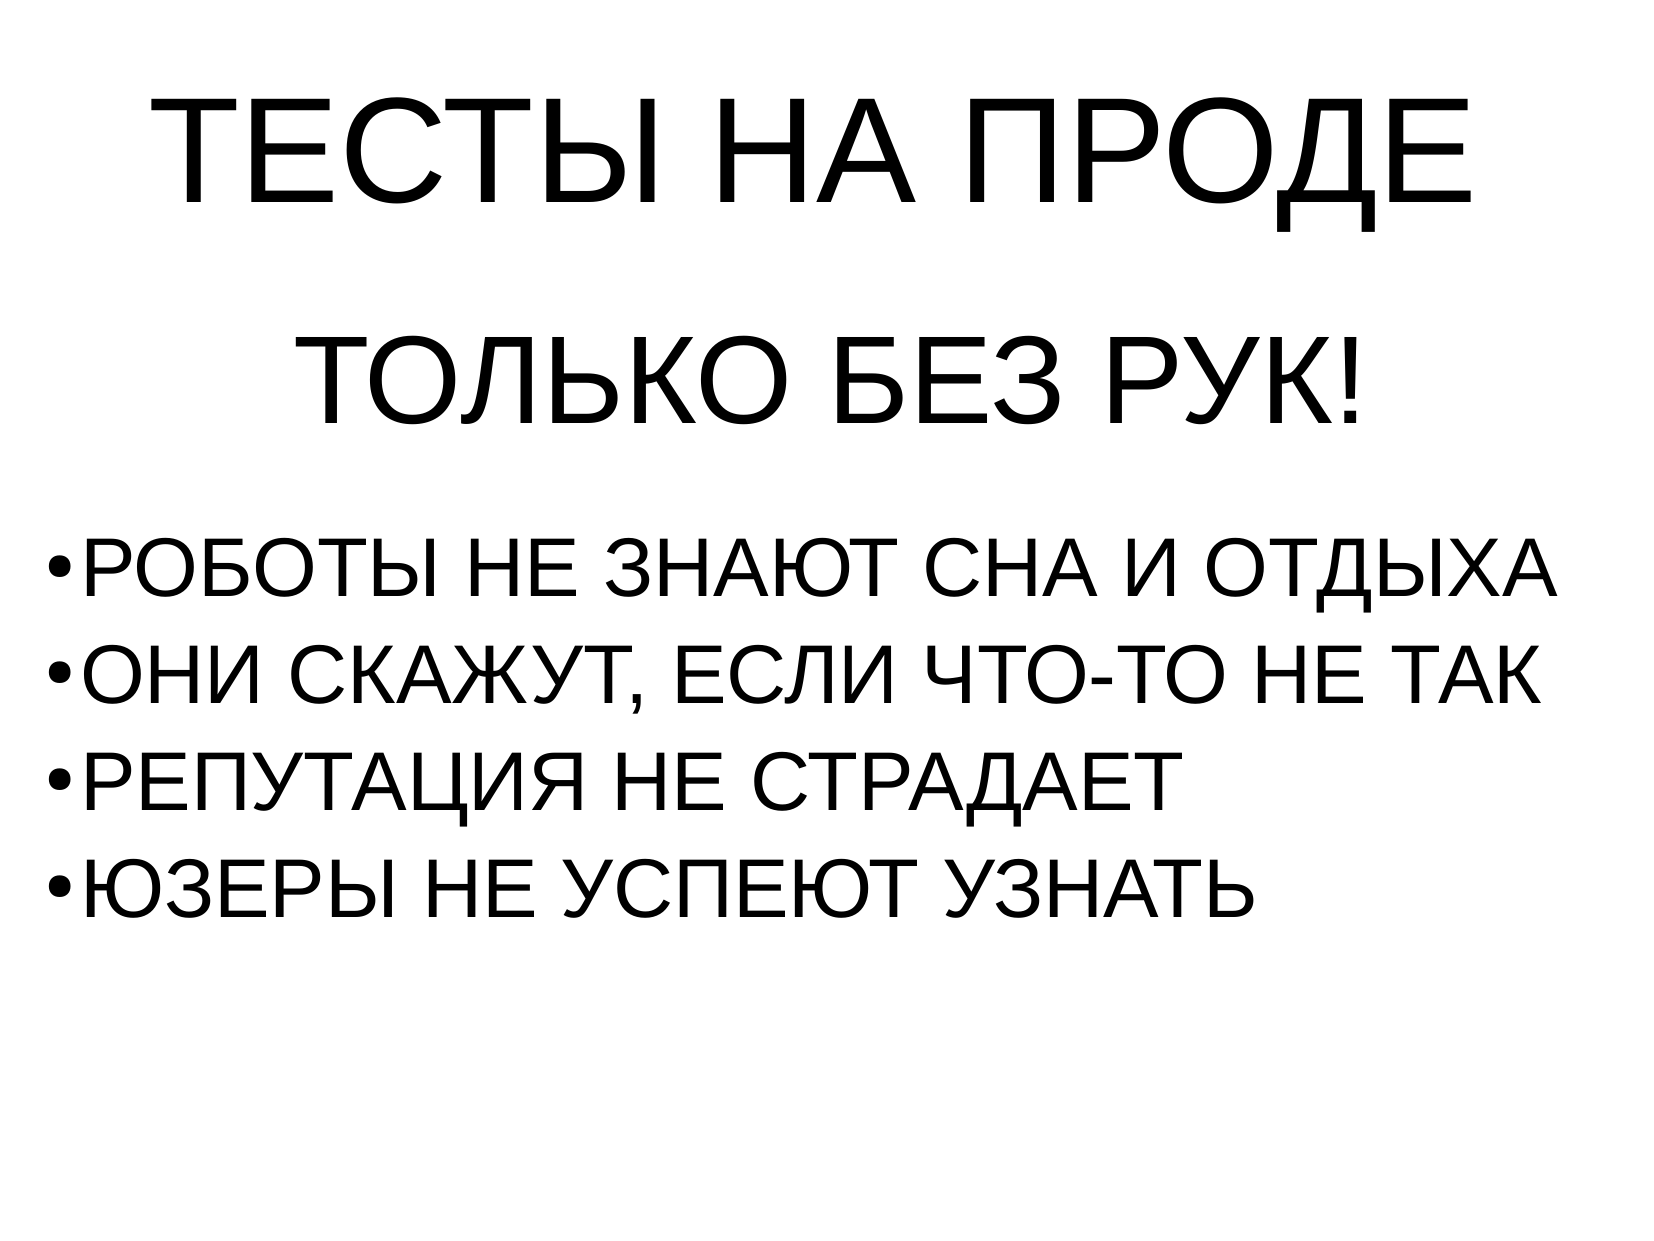

# ТЕСТЫ НА ПРОДЕ
ТОЛЬКО БЕЗ РУК!
РОБОТЫ НЕ ЗНАЮТ СНА И ОТДЫХА
ОНИ СКАЖУТ, ЕСЛИ ЧТО-ТО НЕ ТАК
РЕПУТАЦИЯ НЕ СТРАДАЕТ
ЮЗЕРЫ НЕ УСПЕЮТ УЗНАТЬ